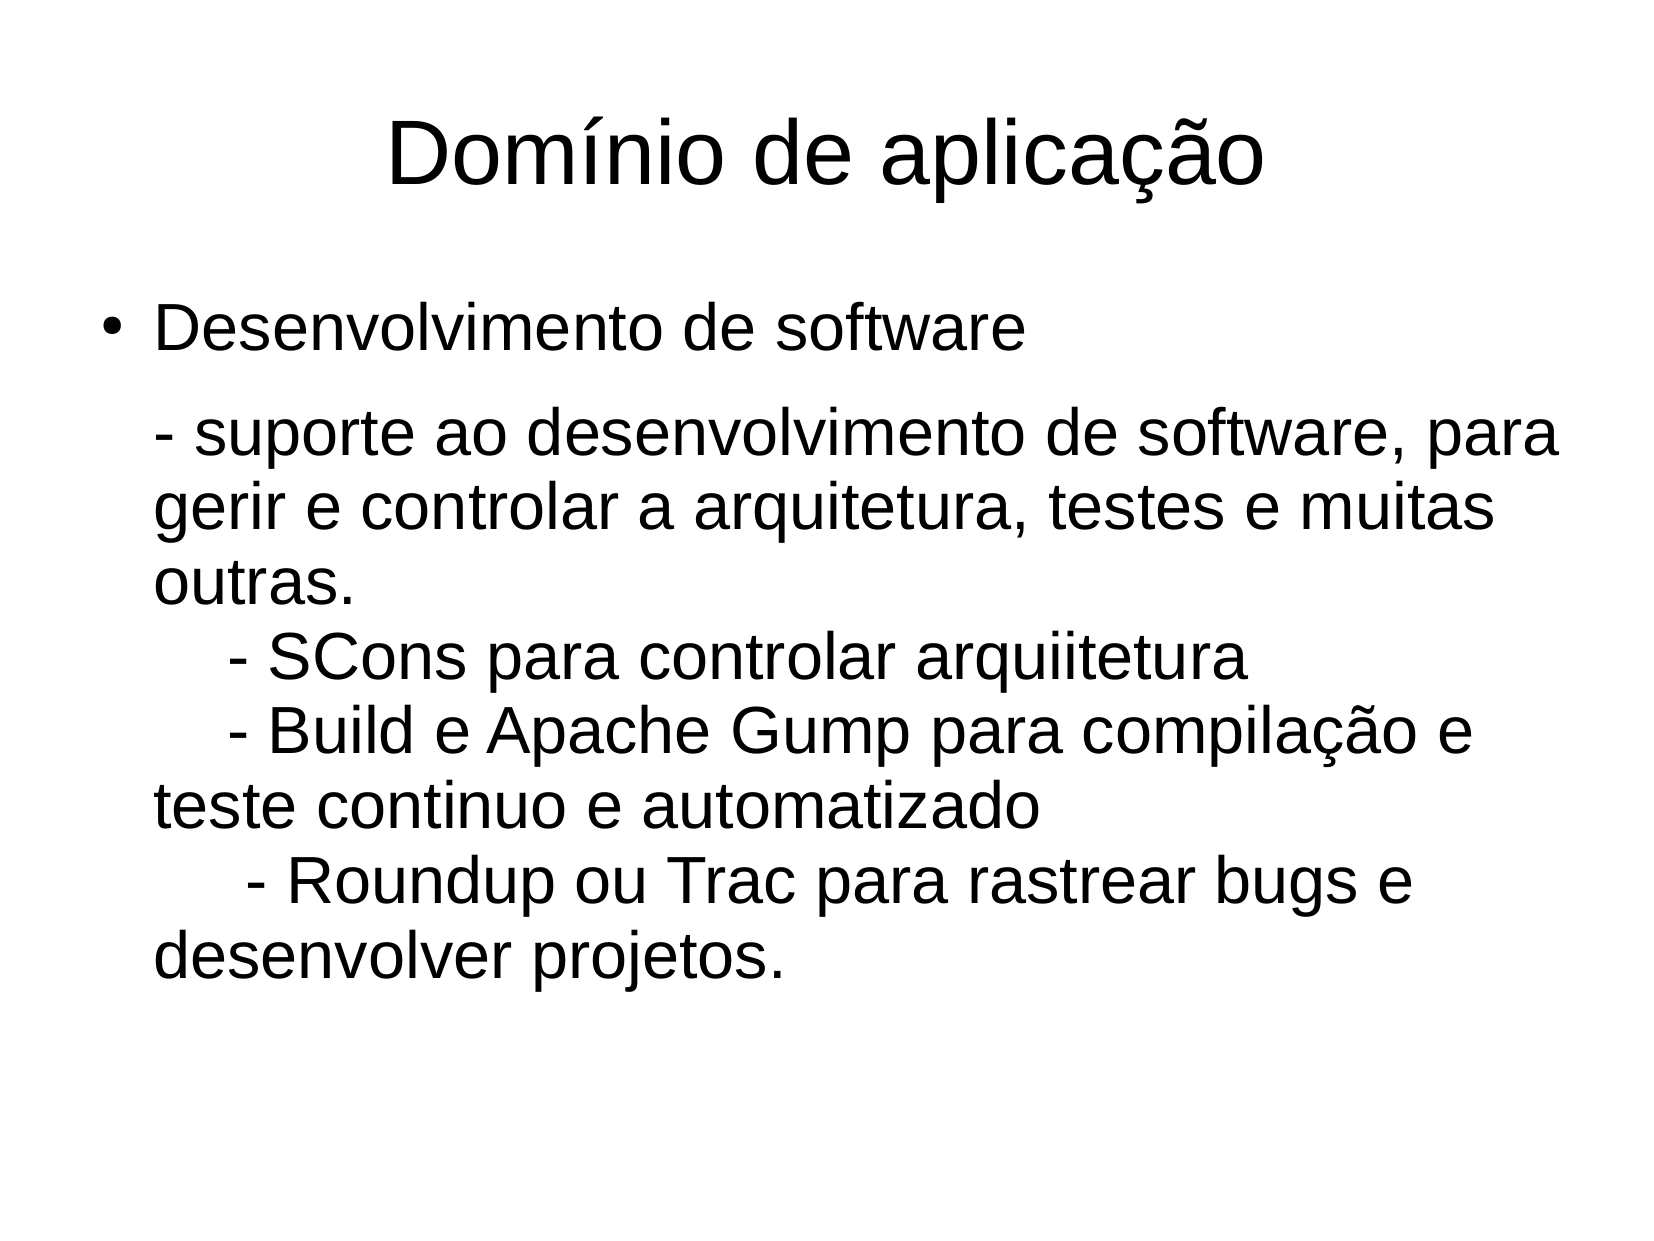

# Domínio de aplicação
Desenvolvimento de software
- suporte ao desenvolvimento de software, para gerir e controlar a arquitetura, testes e muitas outras.
	- SCons para controlar arquiitetura
 - Build e Apache Gump para compilação e teste continuo e automatizado
 - Roundup ou Trac para rastrear bugs e desenvolver projetos.